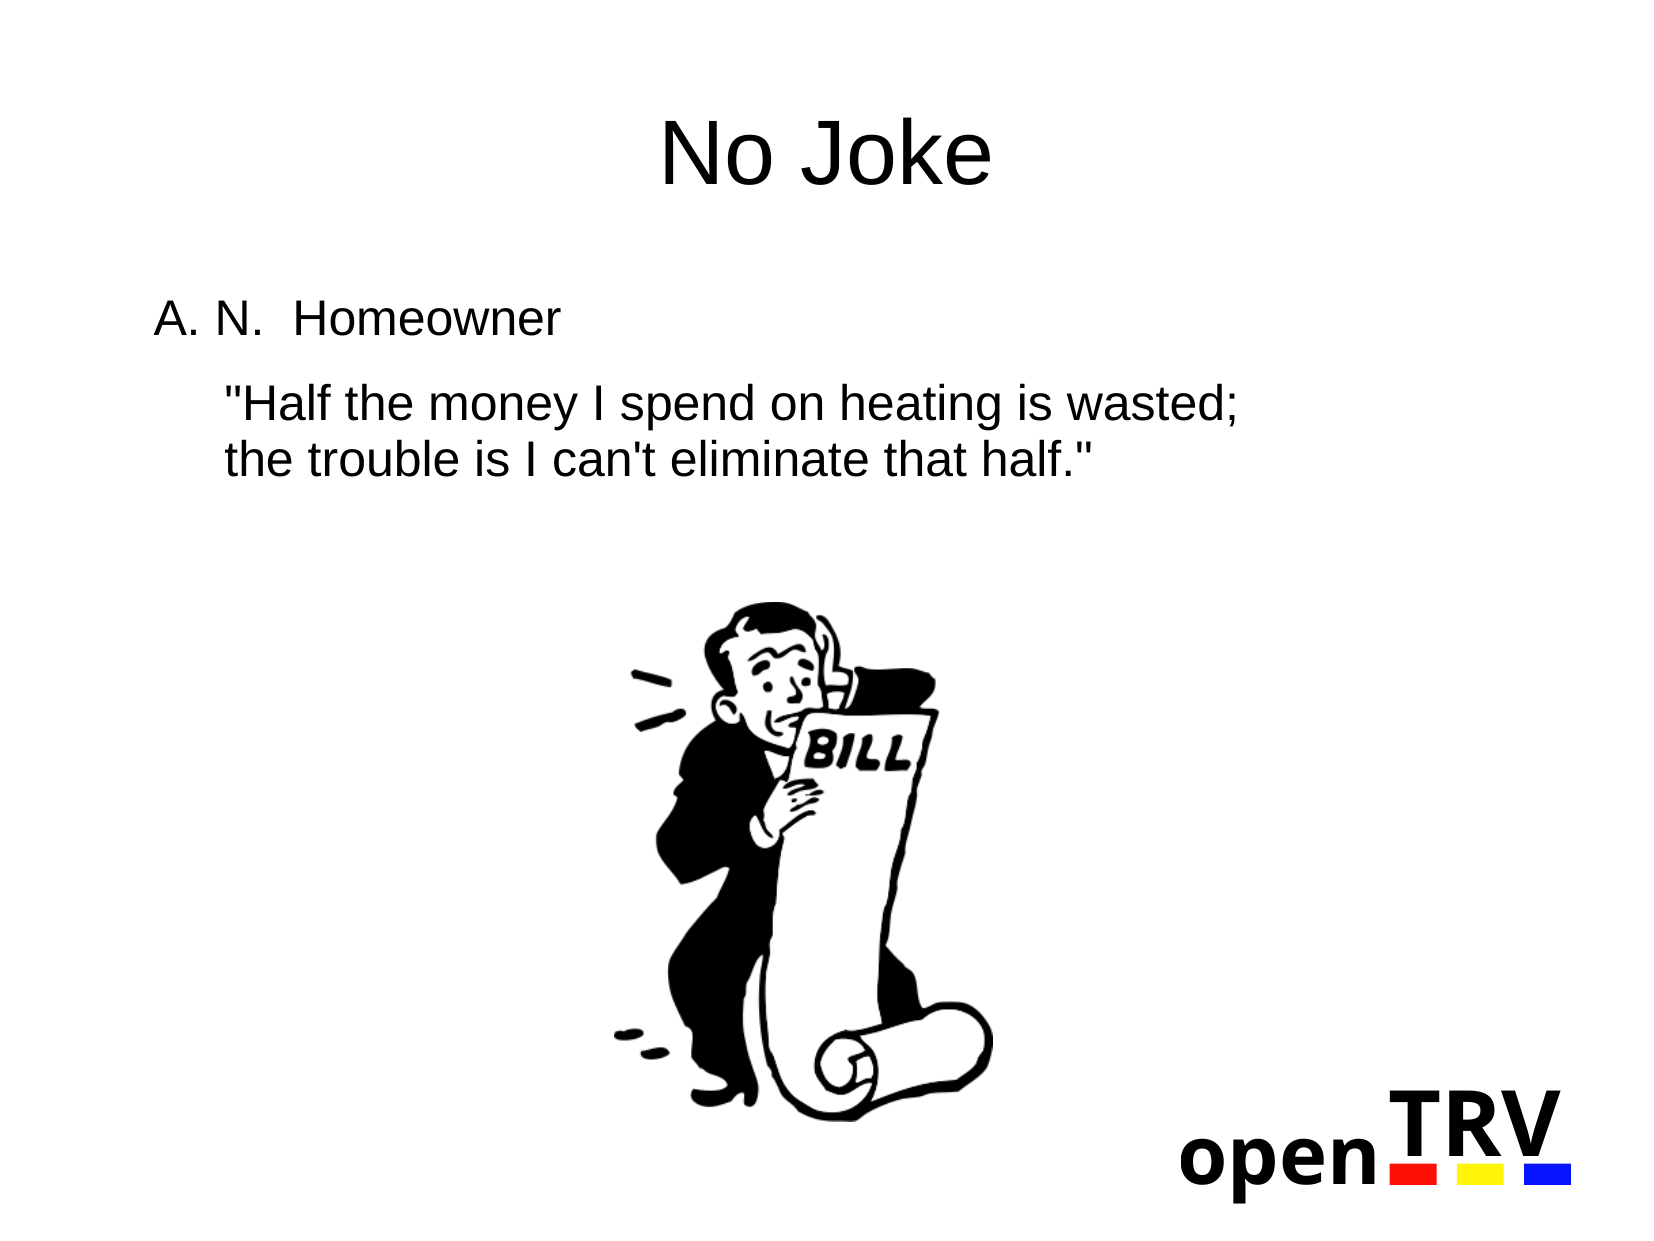

# No Joke
A. N. Homeowner
"Half the money I spend on heating is wasted;
the trouble is I can't eliminate that half."